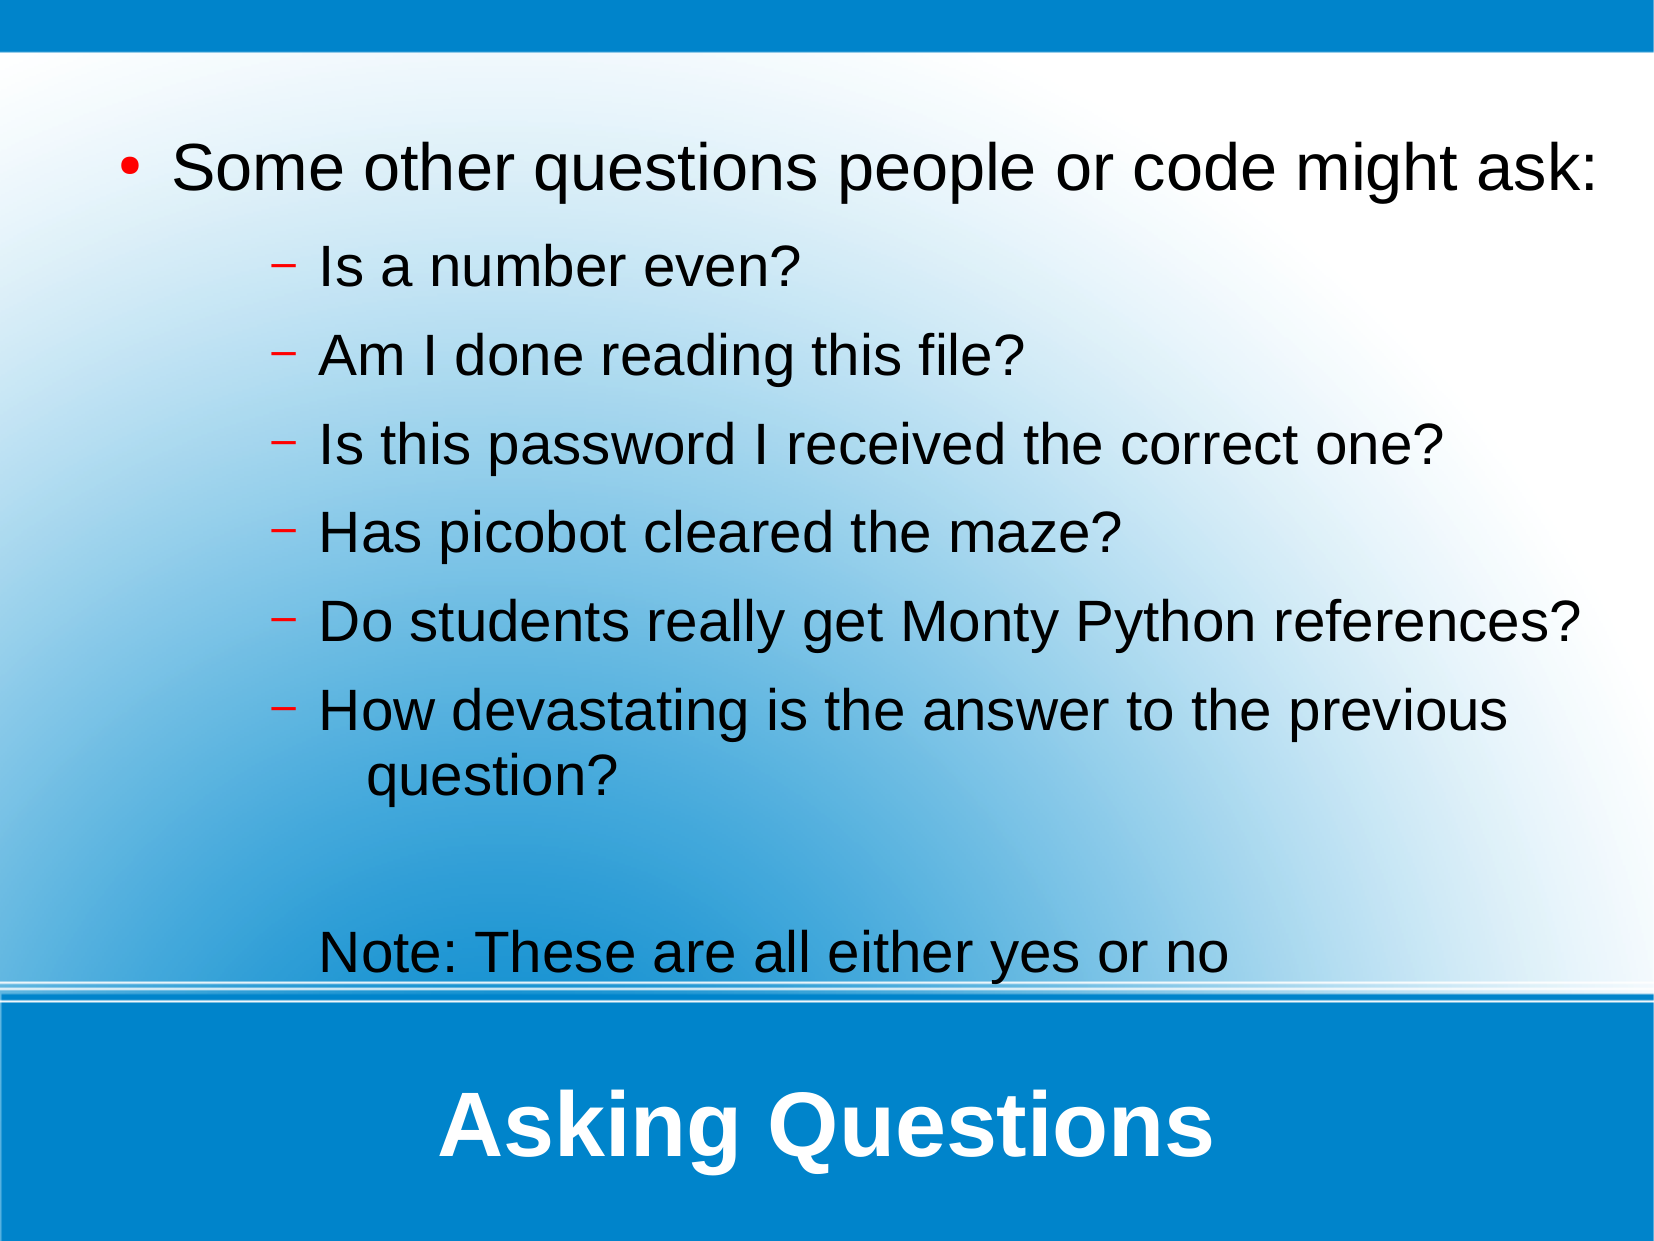

Some other questions people or code might ask:
Is a number even?
Am I done reading this file?
Is this password I received the correct one?
Has picobot cleared the maze?
Do students really get Monty Python references?
How devastating is the answer to the previous question?
Note: These are all either yes or no
# Asking Questions